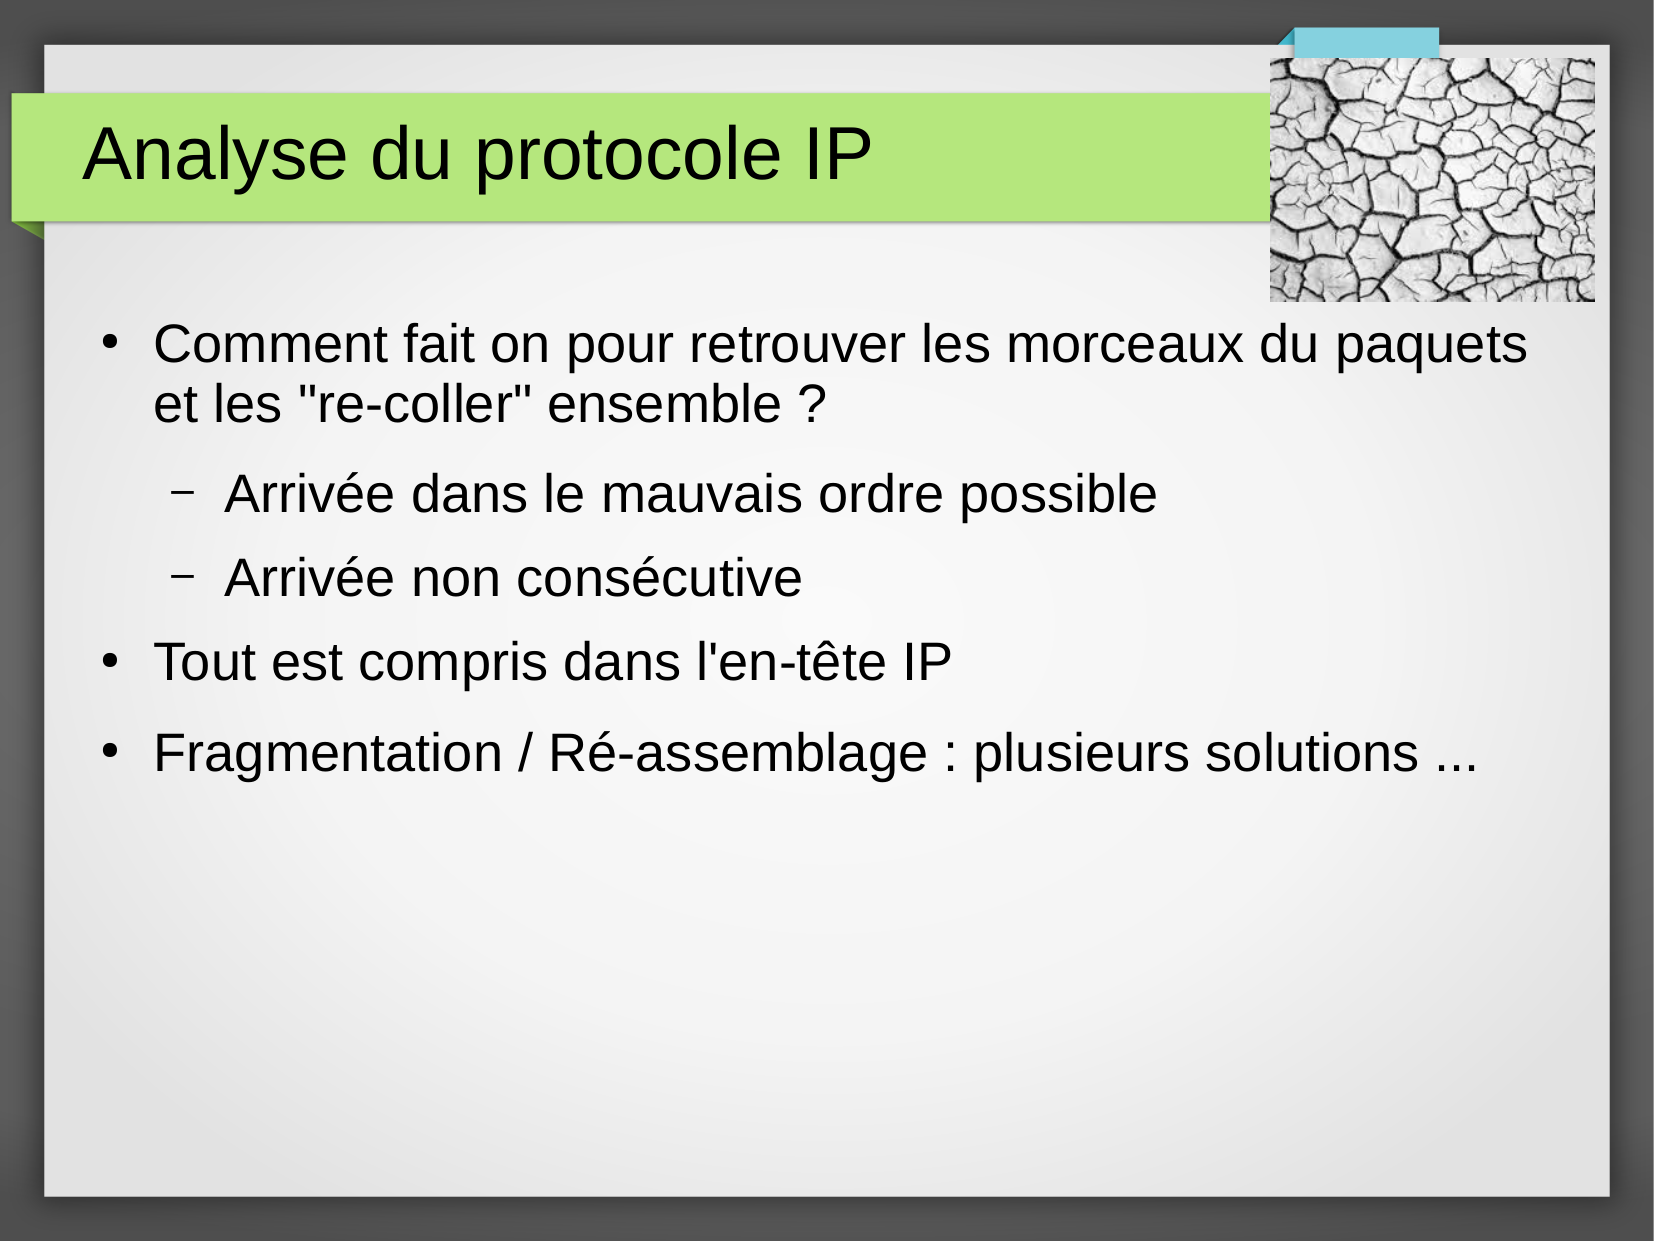

# Analyse du protocole IP
Comment fait on pour retrouver les morceaux du paquets et les "re-coller" ensemble ?
Arrivée dans le mauvais ordre possible
Arrivée non consécutive
Tout est compris dans l'en-tête IP
Fragmentation / Ré-assemblage : plusieurs solutions ...